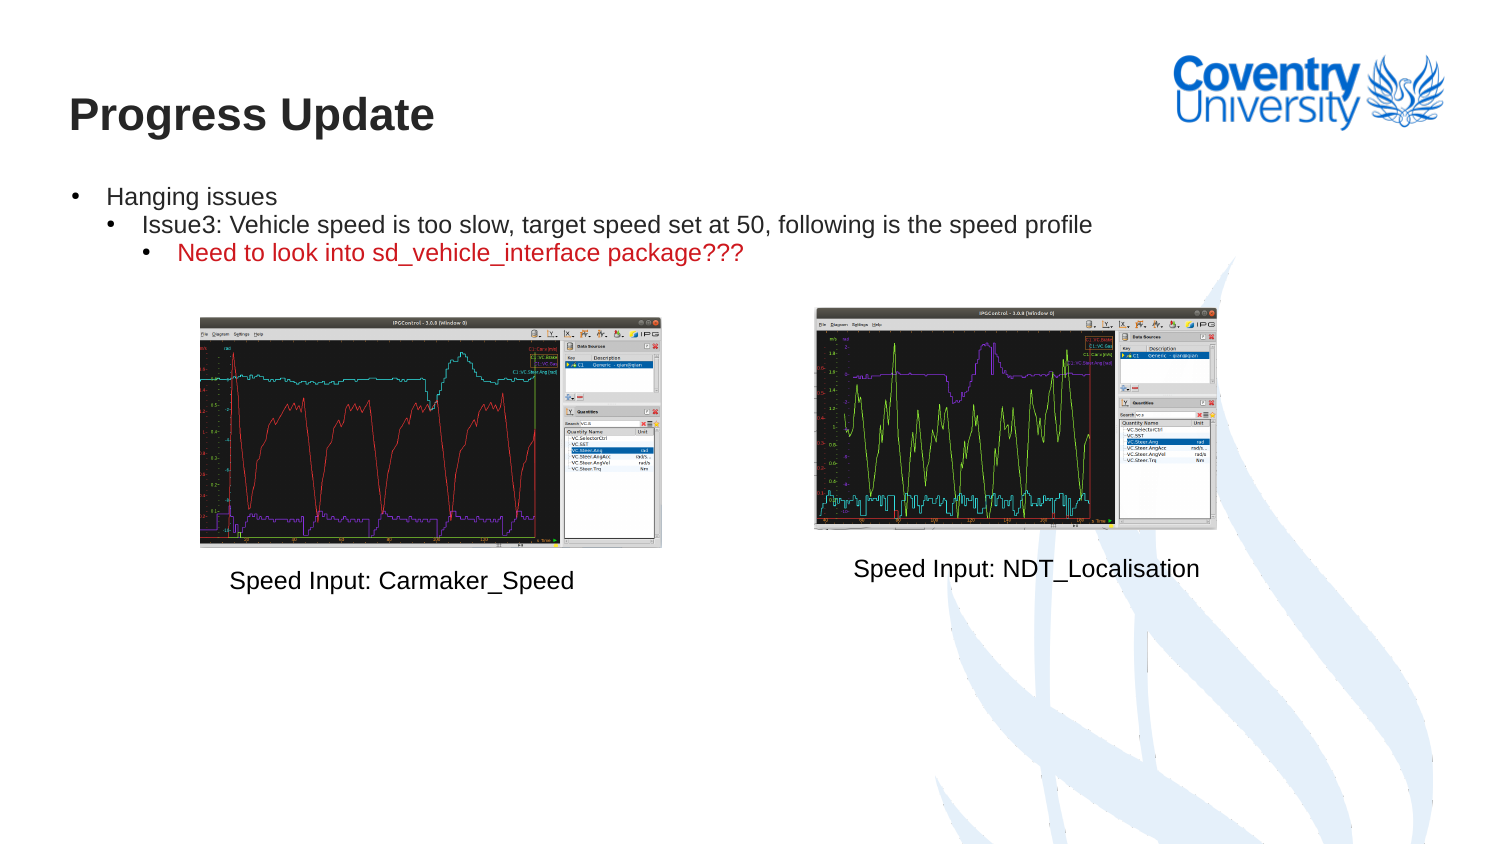

# Progress Update
Hanging issues
Issue3: Vehicle speed is too slow, target speed set at 50, following is the speed profile
Need to look into sd_vehicle_interface package???
Speed Input: NDT_Localisation
Speed Input: Carmaker_Speed